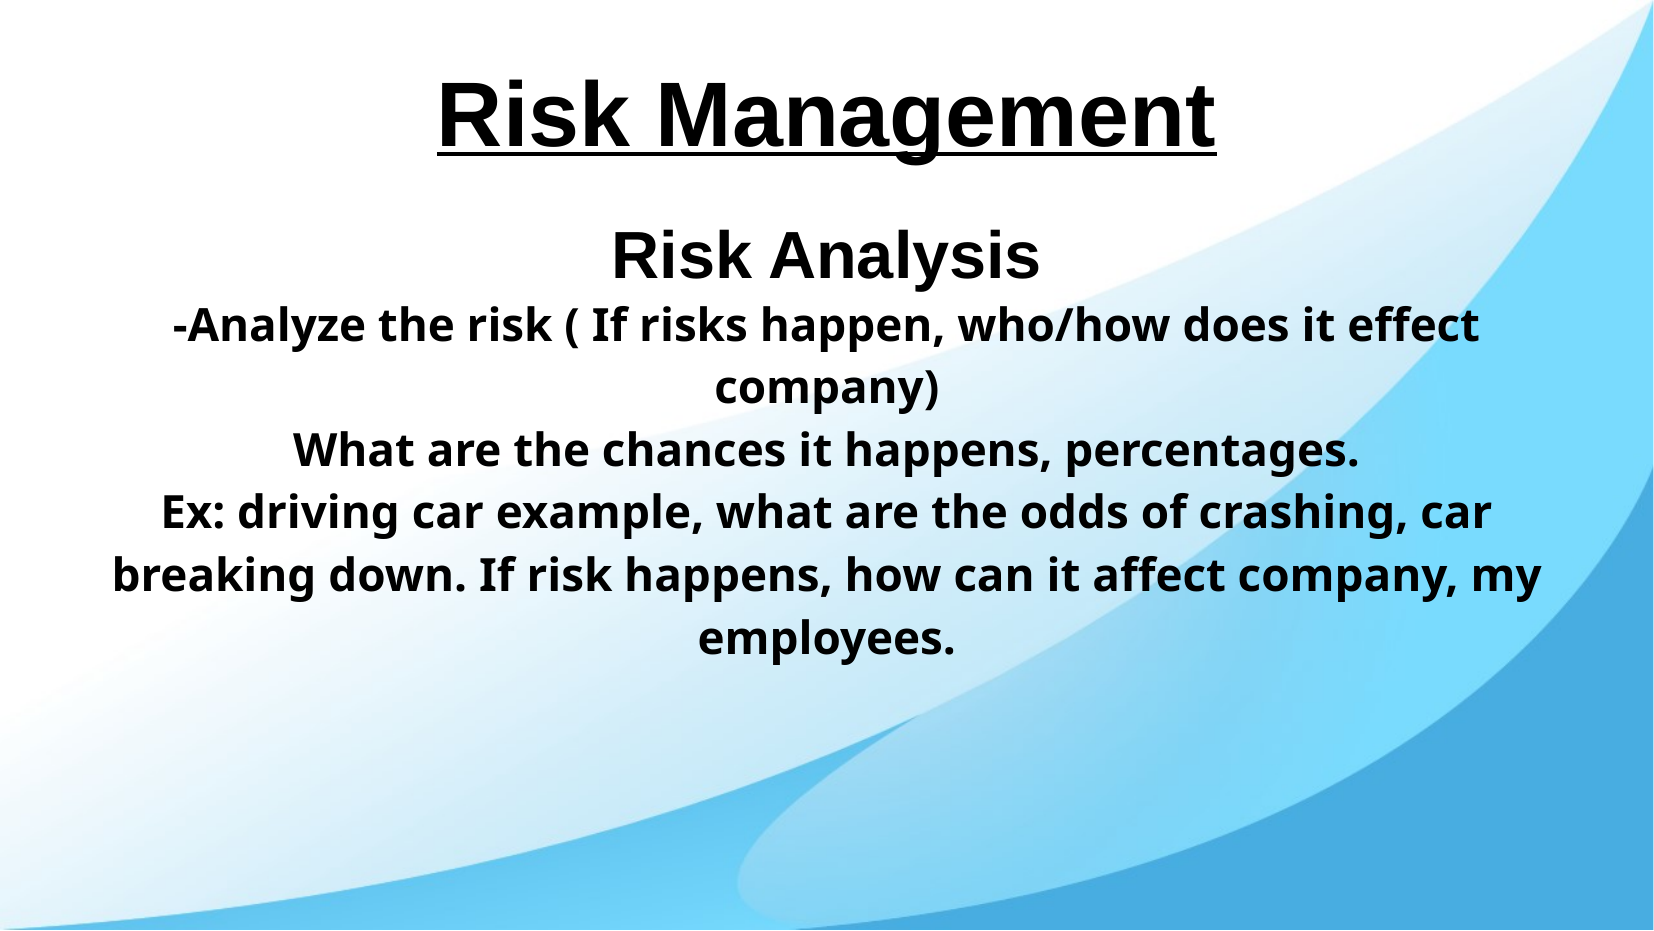

# Risk Management
Risk Analysis
-Analyze the risk ( If risks happen, who/how does it effect company)
What are the chances it happens, percentages.
Ex: driving car example, what are the odds of crashing, car breaking down. If risk happens, how can it affect company, my employees.